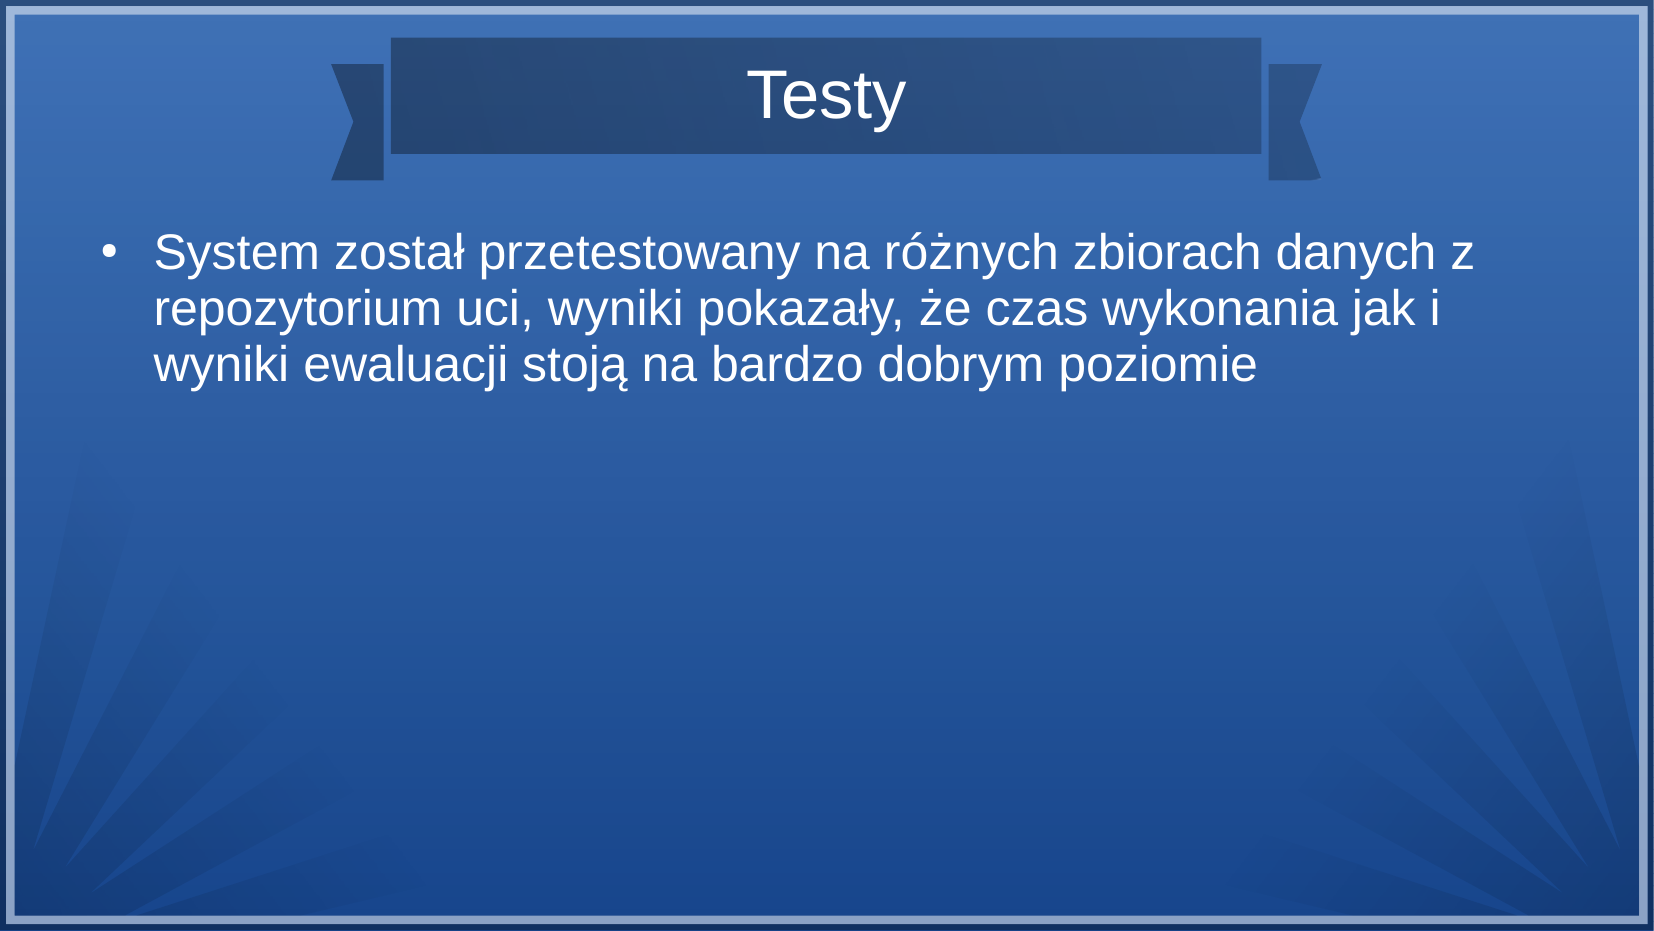

# Testy
System został przetestowany na różnych zbiorach danych z repozytorium uci, wyniki pokazały, że czas wykonania jak i wyniki ewaluacji stoją na bardzo dobrym poziomie